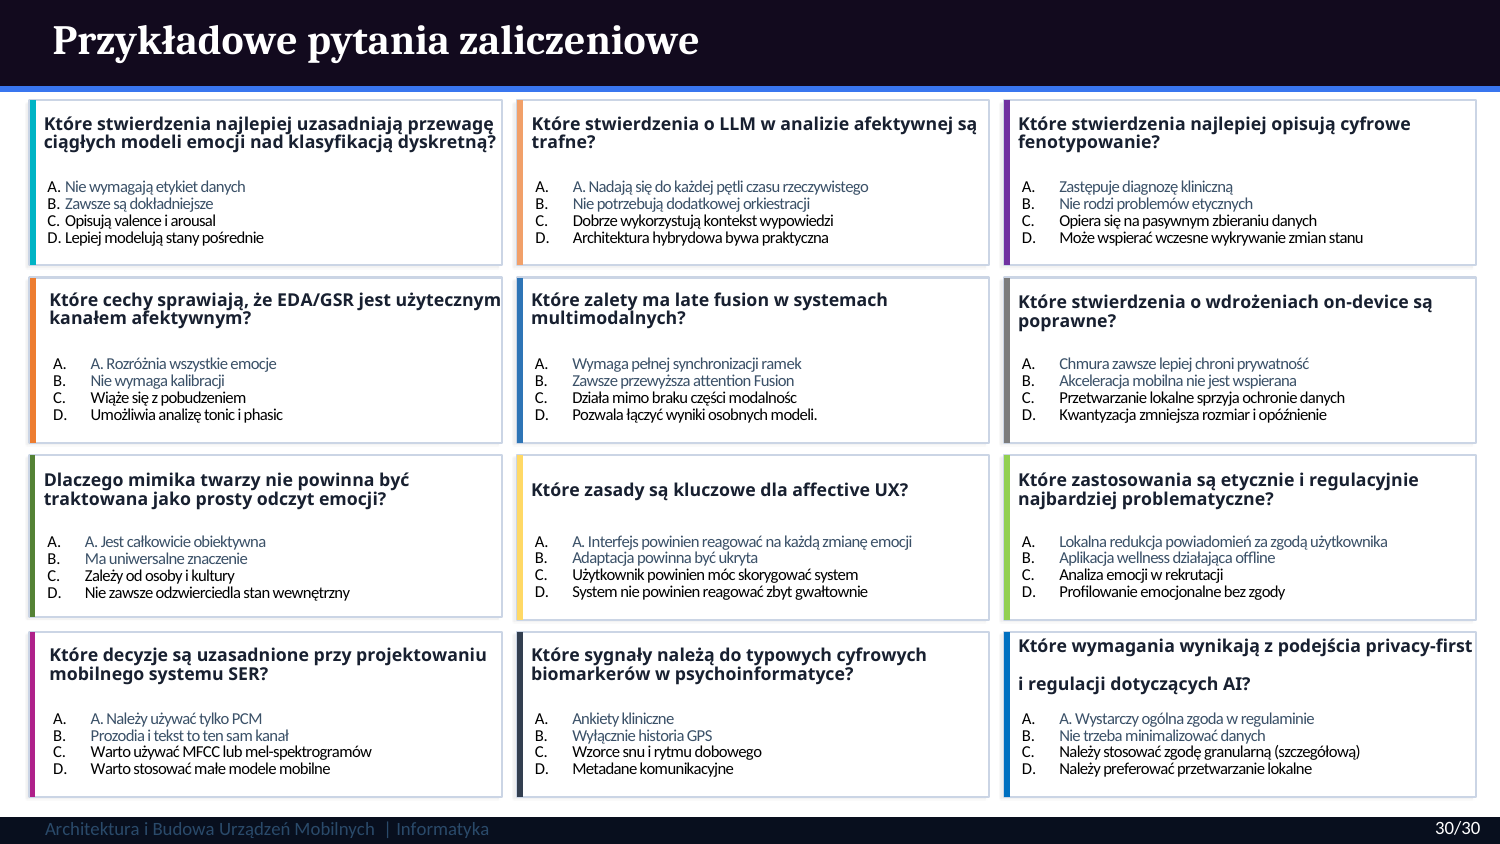

Przykładowe pytania zaliczeniowe
Które stwierdzenia najlepiej uzasadniają przewagę ciągłych modeli emocji nad klasyfikacją dyskretną?
Nie wymagają etykiet danych
Zawsze są dokładniejsze
Opisują valence i arousal
Lepiej modelują stany pośrednie
Które stwierdzenia o LLM w analizie afektywnej są trafne?
A. Nadają się do każdej pętli czasu rzeczywistego
Nie potrzebują dodatkowej orkiestracji
Dobrze wykorzystują kontekst wypowiedzi
Architektura hybrydowa bywa praktyczna
Które stwierdzenia najlepiej opisują cyfrowe fenotypowanie?
Zastępuje diagnozę kliniczną
Nie rodzi problemów etycznych
Opiera się na pasywnym zbieraniu danych
Może wspierać wczesne wykrywanie zmian stanu
Które cechy sprawiają, że EDA/GSR jest użytecznym kanałem afektywnym?
A. Rozróżnia wszystkie emocje
Nie wymaga kalibracji
Wiąże się z pobudzeniem
Umożliwia analizę tonic i phasic
Które zalety ma late fusion w systemach multimodalnych?
Wymaga pełnej synchronizacji ramek
Zawsze przewyższa attention Fusion
Działa mimo braku części modalnośc
Pozwala łączyć wyniki osobnych modeli.
Które stwierdzenia o wdrożeniach on-device są poprawne?
Chmura zawsze lepiej chroni prywatność
Akceleracja mobilna nie jest wspierana
Przetwarzanie lokalne sprzyja ochronie danych
Kwantyzacja zmniejsza rozmiar i opóźnienie
Dlaczego mimika twarzy nie powinna być traktowana jako prosty odczyt emocji?
A. Jest całkowicie obiektywna
Ma uniwersalne znaczenie
Zależy od osoby i kultury
Nie zawsze odzwierciedla stan wewnętrzny
Które zasady są kluczowe dla affective UX?
A. Interfejs powinien reagować na każdą zmianę emocji
Adaptacja powinna być ukryta
Użytkownik powinien móc skorygować system
System nie powinien reagować zbyt gwałtownie
Które zastosowania są etycznie i regulacyjnie najbardziej problematyczne?
Lokalna redukcja powiadomień za zgodą użytkownika
Aplikacja wellness działająca offline
Analiza emocji w rekrutacji
Profilowanie emocjonalne bez zgody
Które decyzje są uzasadnione przy projektowaniu mobilnego systemu SER?
A. Należy używać tylko PCM
Prozodia i tekst to ten sam kanał
Warto używać MFCC lub mel-spektrogramów
Warto stosować małe modele mobilne
Które sygnały należą do typowych cyfrowych biomarkerów w psychoinformatyce?
Ankiety kliniczne
Wyłącznie historia GPS
Wzorce snu i rytmu dobowego
Metadane komunikacyjne
Które wymagania wynikają z podejścia privacy-first
i regulacji dotyczących AI?
A. Wystarczy ogólna zgoda w regulaminie
Nie trzeba minimalizować danych
Należy stosować zgodę granularną (szczegółową)
Należy preferować przetwarzanie lokalne
Architektura i Budowa Urządzeń Mobilnych | Informatyka